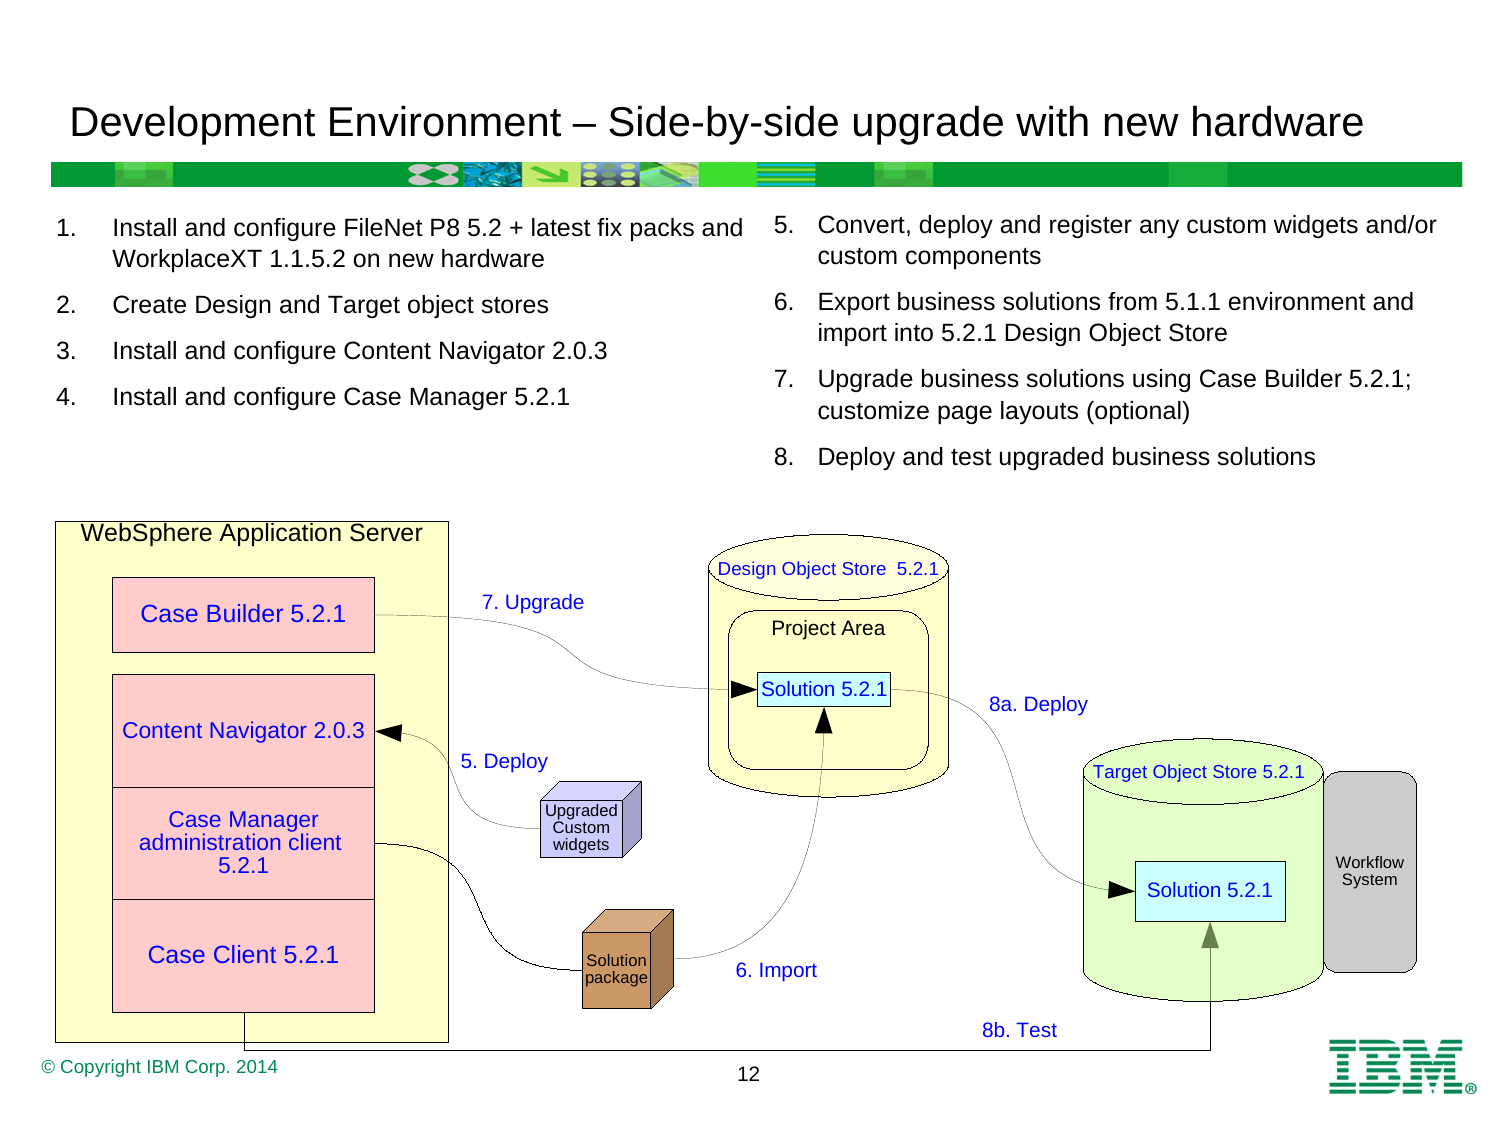

# Development Environment – Side-by-side upgrade with new hardware
Convert, deploy and register any custom widgets and/or custom components
Export business solutions from 5.1.1 environment and import into 5.2.1 Design Object Store
Upgrade business solutions using Case Builder 5.2.1; customize page layouts (optional)
Deploy and test upgraded business solutions
Install and configure FileNet P8 5.2 + latest fix packs and WorkplaceXT 1.1.5.2 on new hardware
Create Design and Target object stores
Install and configure Content Navigator 2.0.3
Install and configure Case Manager 5.2.1
WebSphere Application Server
Design Object Store 5.2.1
Case Builder 5.2.1
7. Upgrade
Project Area
Solution 5.2.1
Content Navigator 2.0.3
8a. Deploy
5. Deploy
Target Object Store 5.2.1
Workflow System
Upgraded
Custom widgets
Case Manager administration client
5.2.1
Solution 5.2.1
Case Client 5.2.1
Solution package
6. Import
8b. Test
12